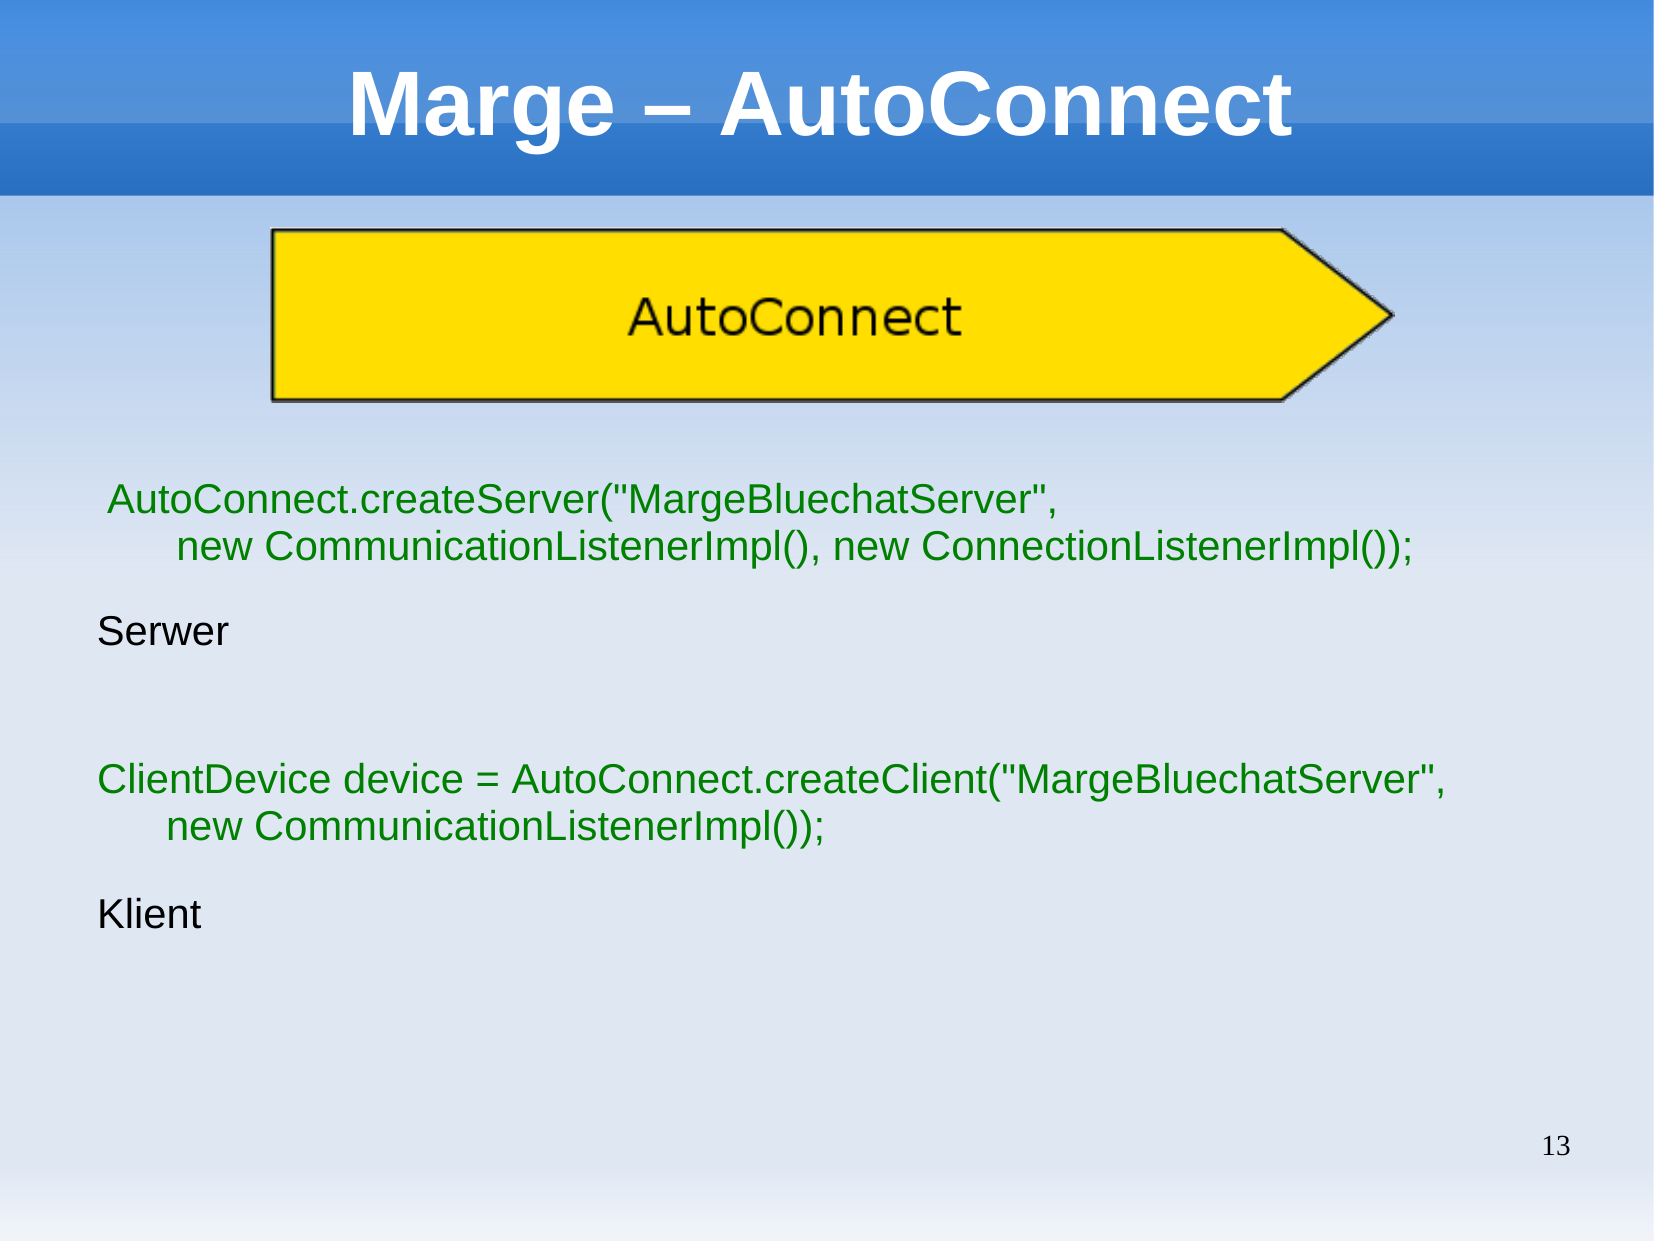

# Marge – AutoConnect
AutoConnect.createServer("MargeBluechatServer",
 new CommunicationListenerImpl(), new ConnectionListenerImpl());
Serwer
ClientDevice device = AutoConnect.createClient("MargeBluechatServer",
 new CommunicationListenerImpl());
Klient
13